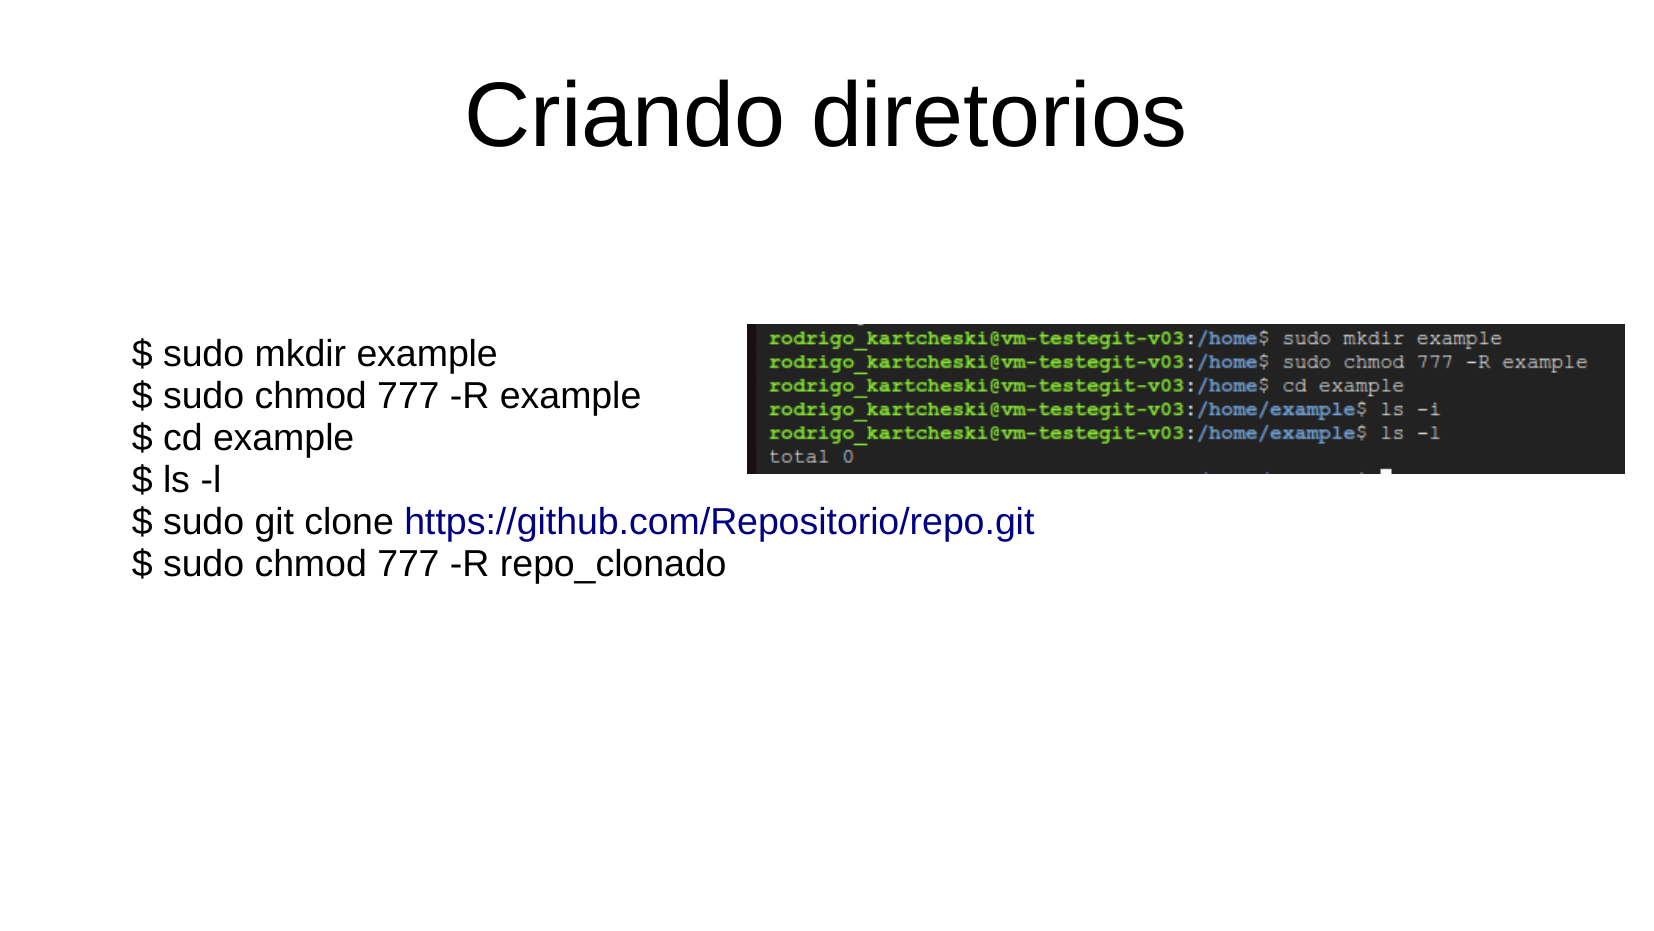

# Criando diretorios
$ sudo mkdir example
$ sudo chmod 777 -R example
$ cd example
$ ls -l
$ sudo git clone https://github.com/Repositorio/repo.git
$ sudo chmod 777 -R repo_clonado